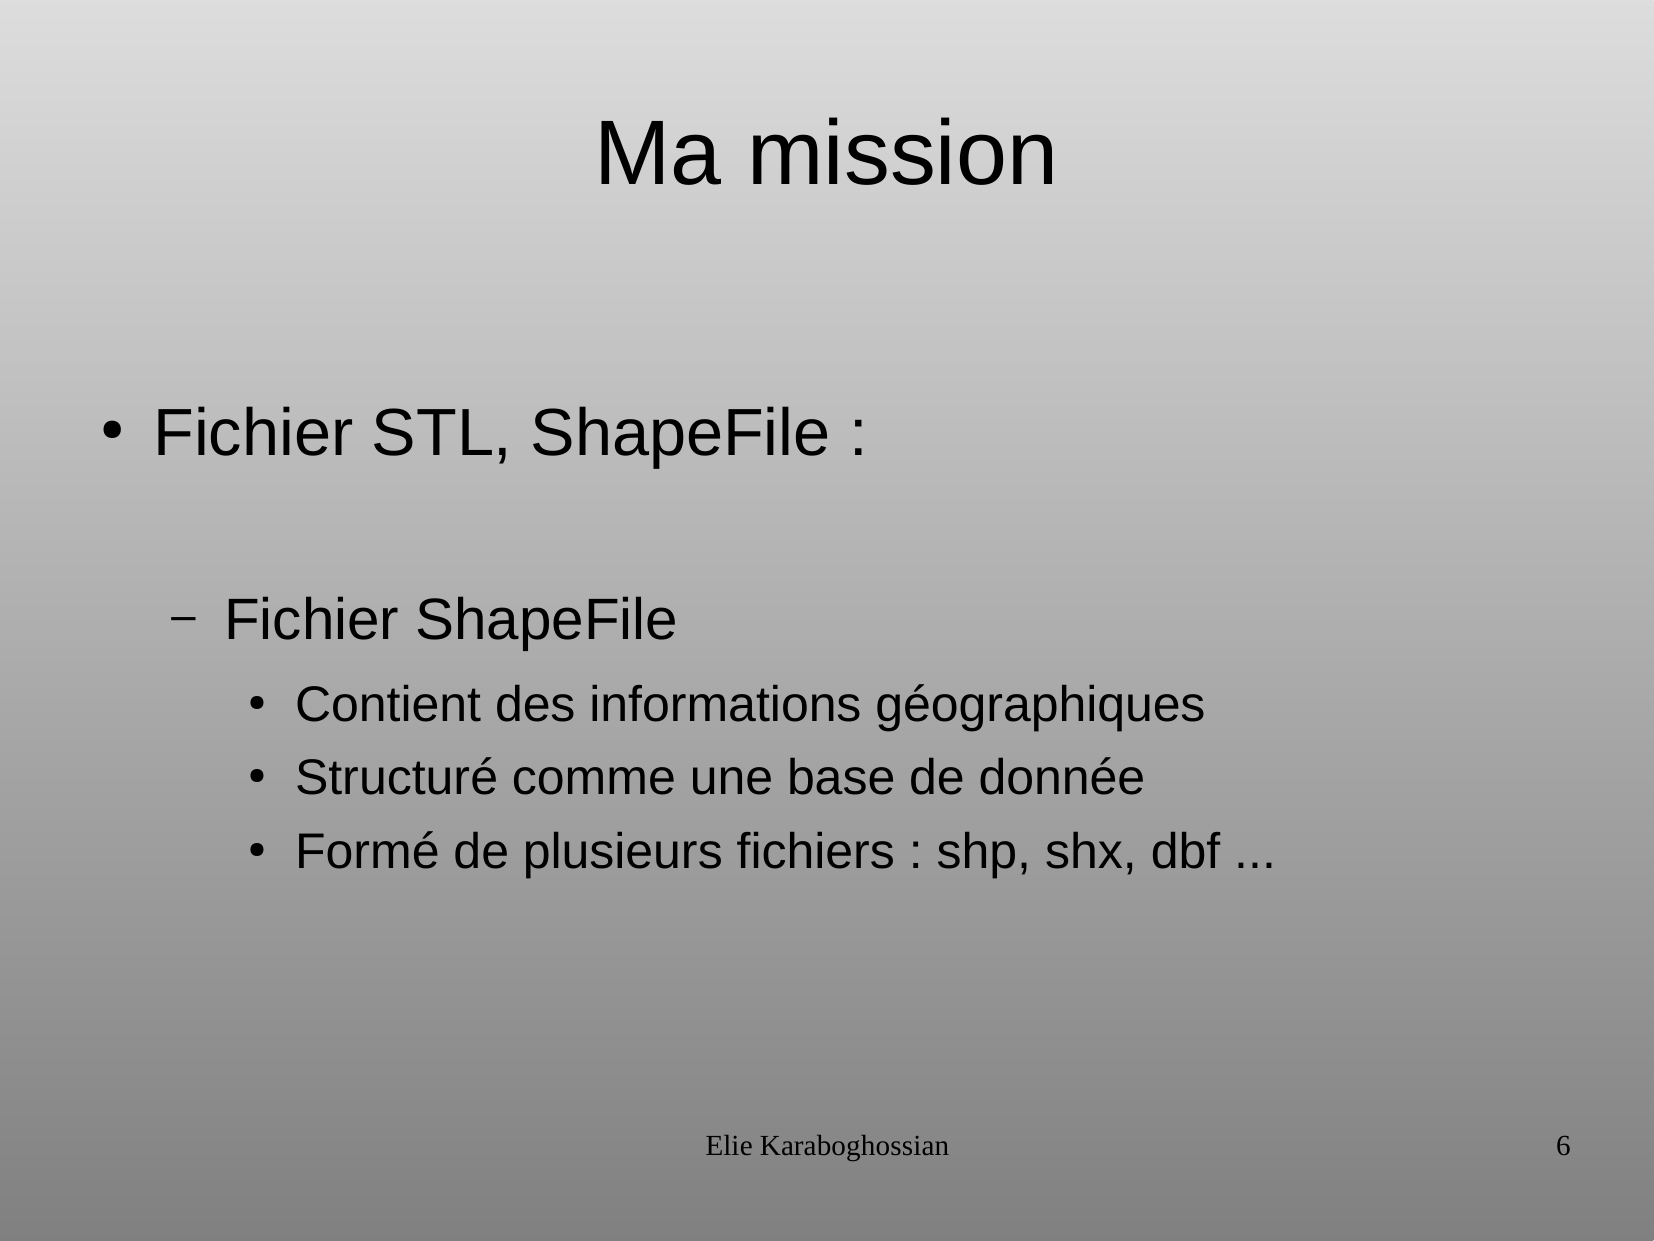

# Ma mission
Fichier STL, ShapeFile :
Fichier ShapeFile
Contient des informations géographiques
Structuré comme une base de donnée
Formé de plusieurs fichiers : shp, shx, dbf ...
Elie Karaboghossian
6